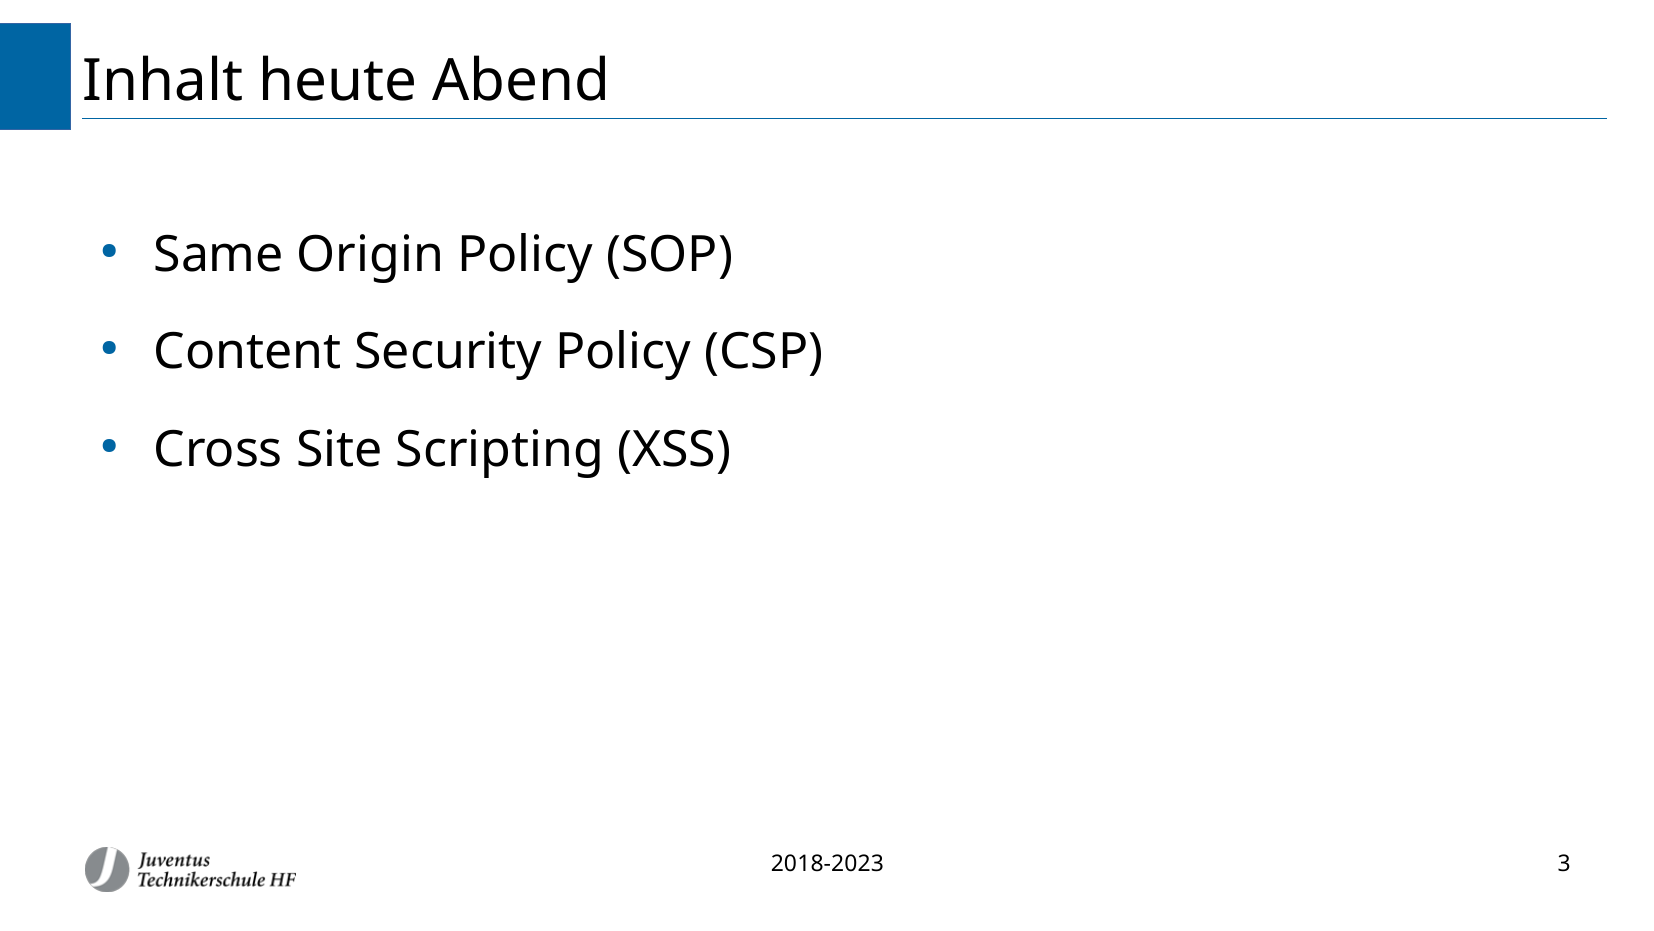

# Inhalt heute Abend
Same Origin Policy (SOP)
Content Security Policy (CSP)
Cross Site Scripting (XSS)
2018-2023
3